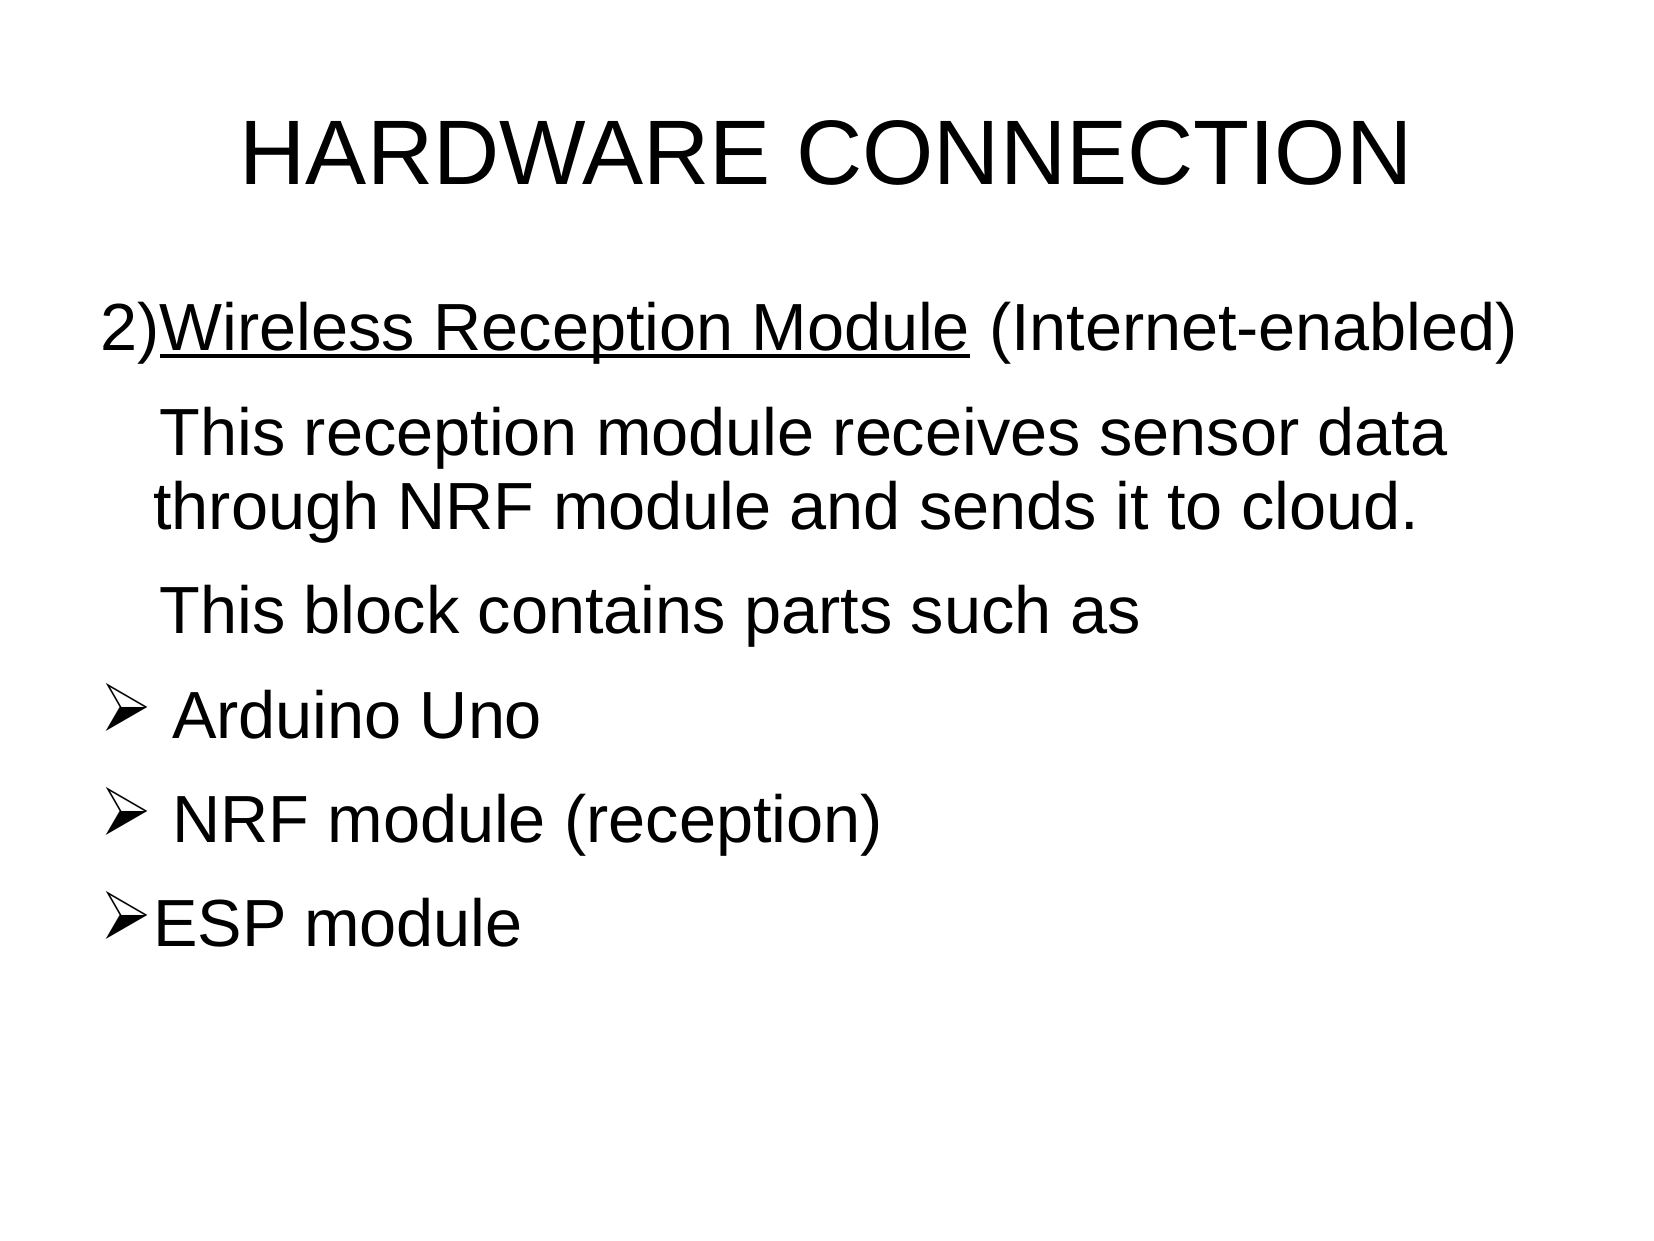

# HARDWARE CONNECTION
Wireless Reception Module (Internet-enabled)
This reception module receives sensor data through NRF module and sends it to cloud.
This block contains parts such as
 Arduino Uno
 NRF module (reception)
ESP module